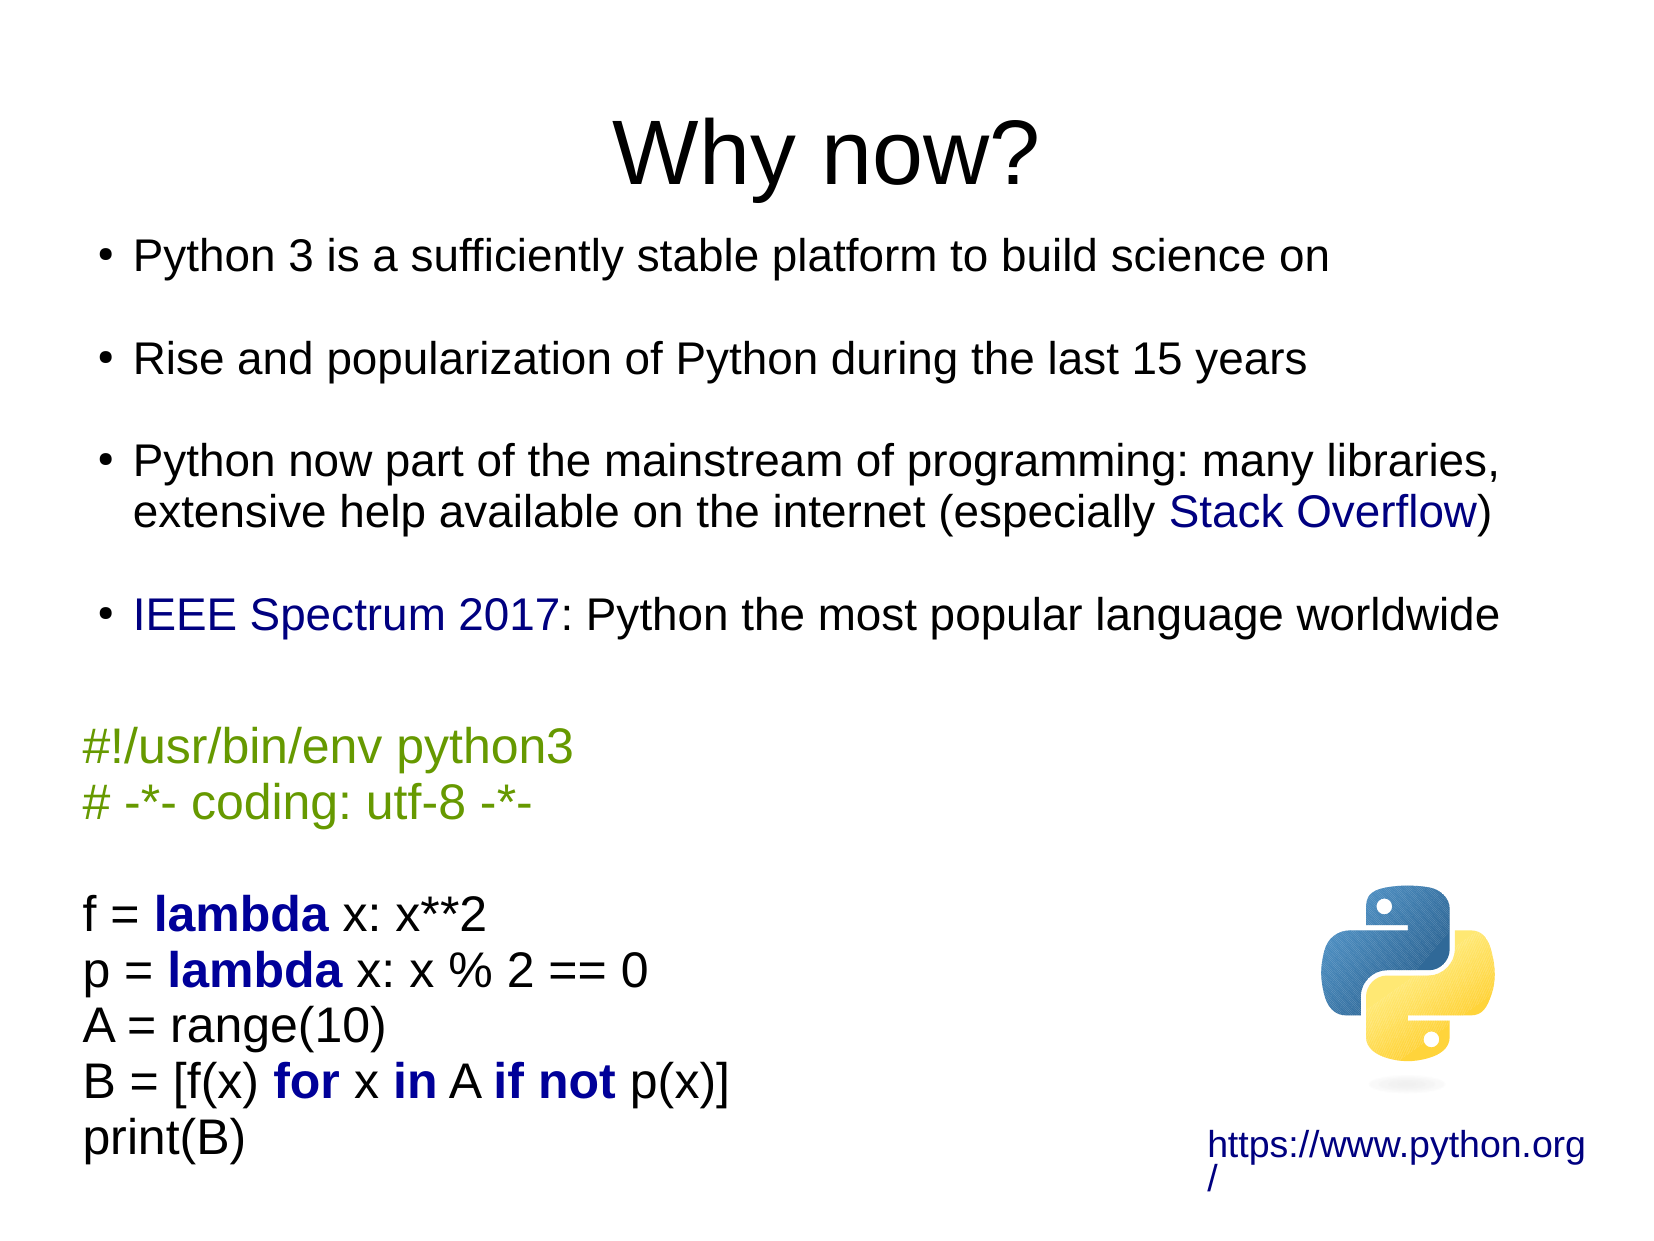

# Why now?
Python 3 is a sufficiently stable platform to build science on
Rise and popularization of Python during the last 15 years
Python now part of the mainstream of programming: many libraries,
extensive help available on the internet (especially Stack Overflow)
IEEE Spectrum 2017: Python the most popular language worldwide
#!/usr/bin/env python3
# -*- coding: utf-8 -*-
f = lambda x: x**2
p = lambda x: x % 2 == 0
A = range(10)
B = [f(x) for x in A if not p(x)]
print(B)
https://www.python.org/